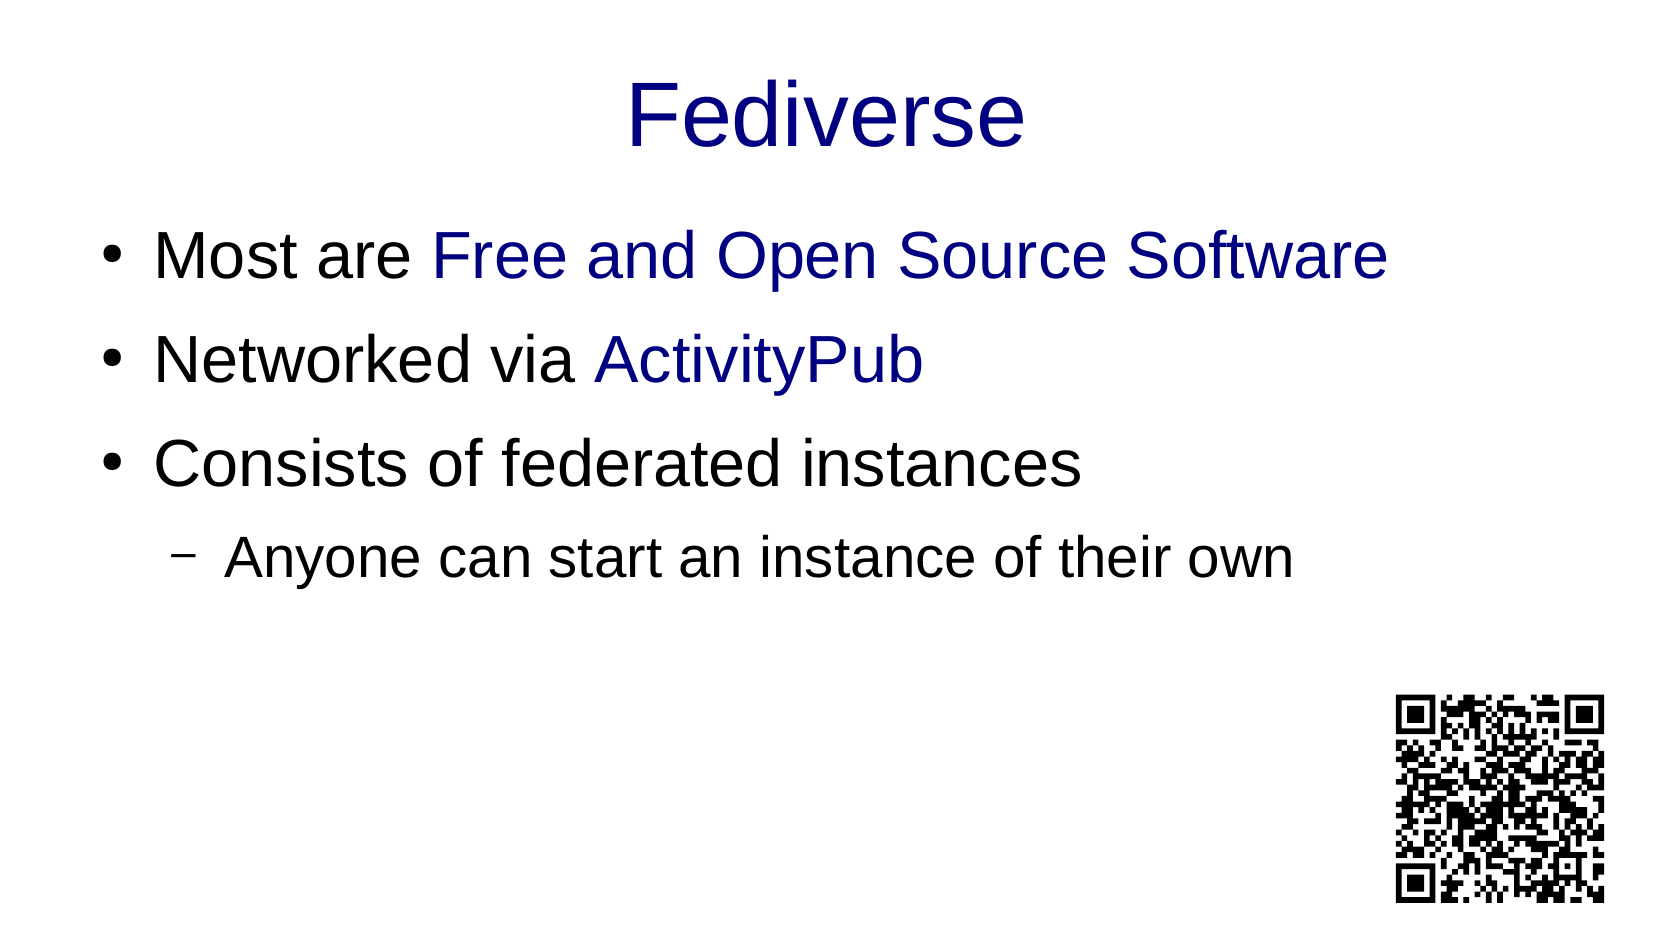

# Fediverse
Most are Free and Open Source Software
Networked via ActivityPub
Consists of federated instances
Anyone can start an instance of their own